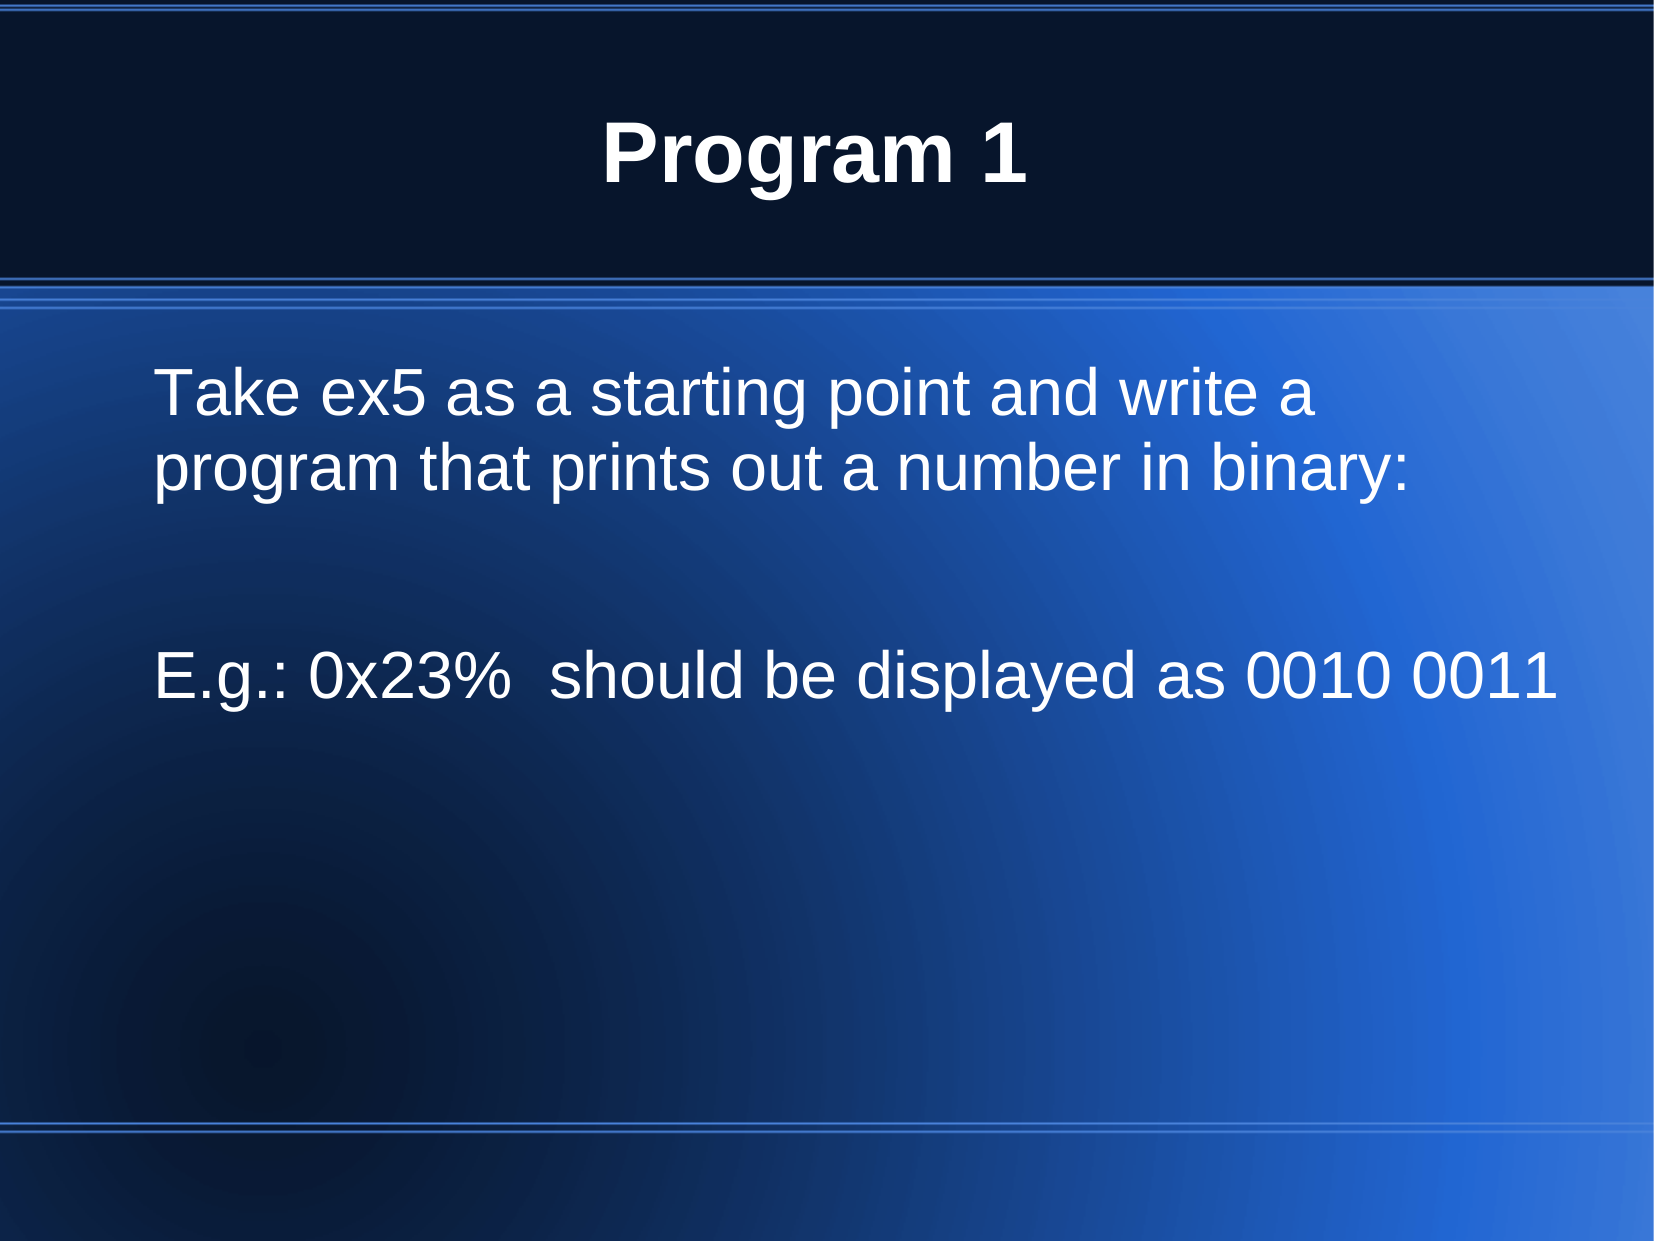

# Program 1
Take ex5 as a starting point and write a program that prints out a number in binary:
E.g.: 0x23% should be displayed as 0010 0011